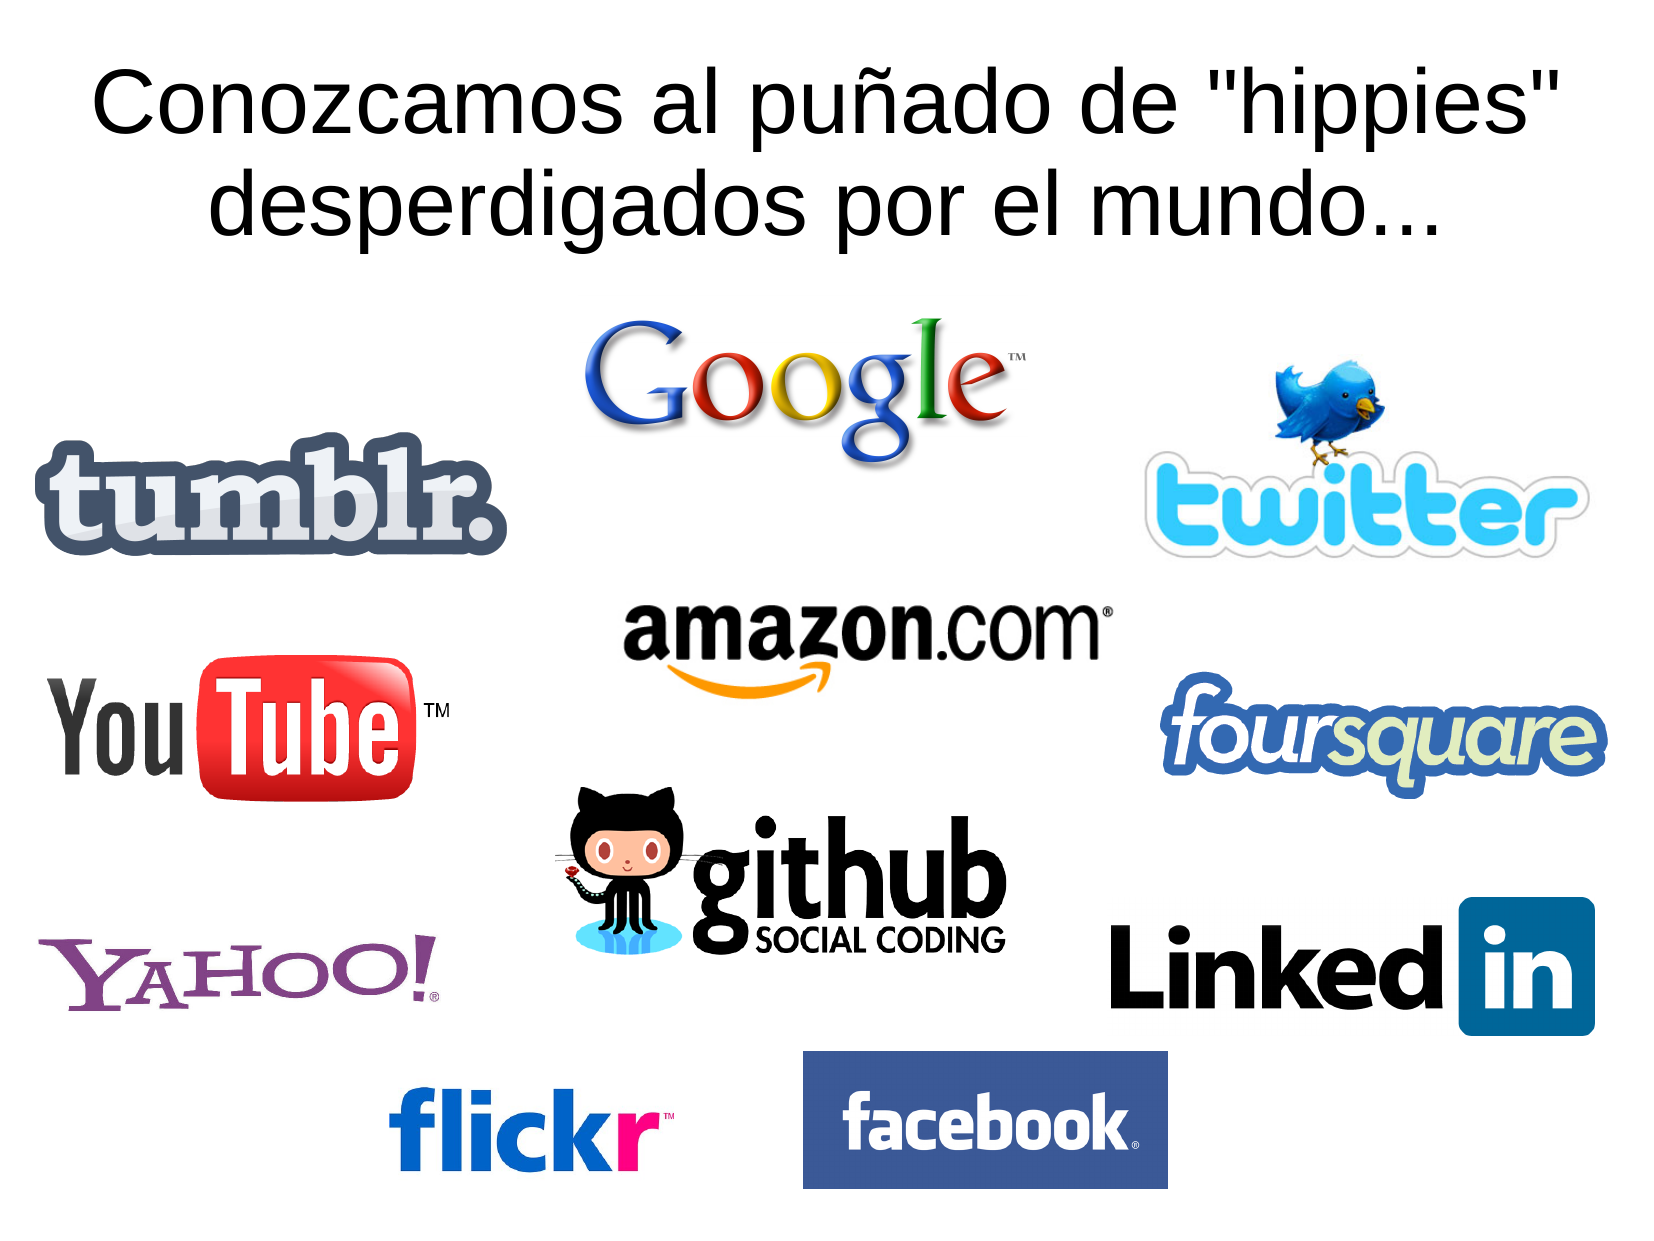

# Conozcamos al puñado de "hippies" desperdigados por el mundo...